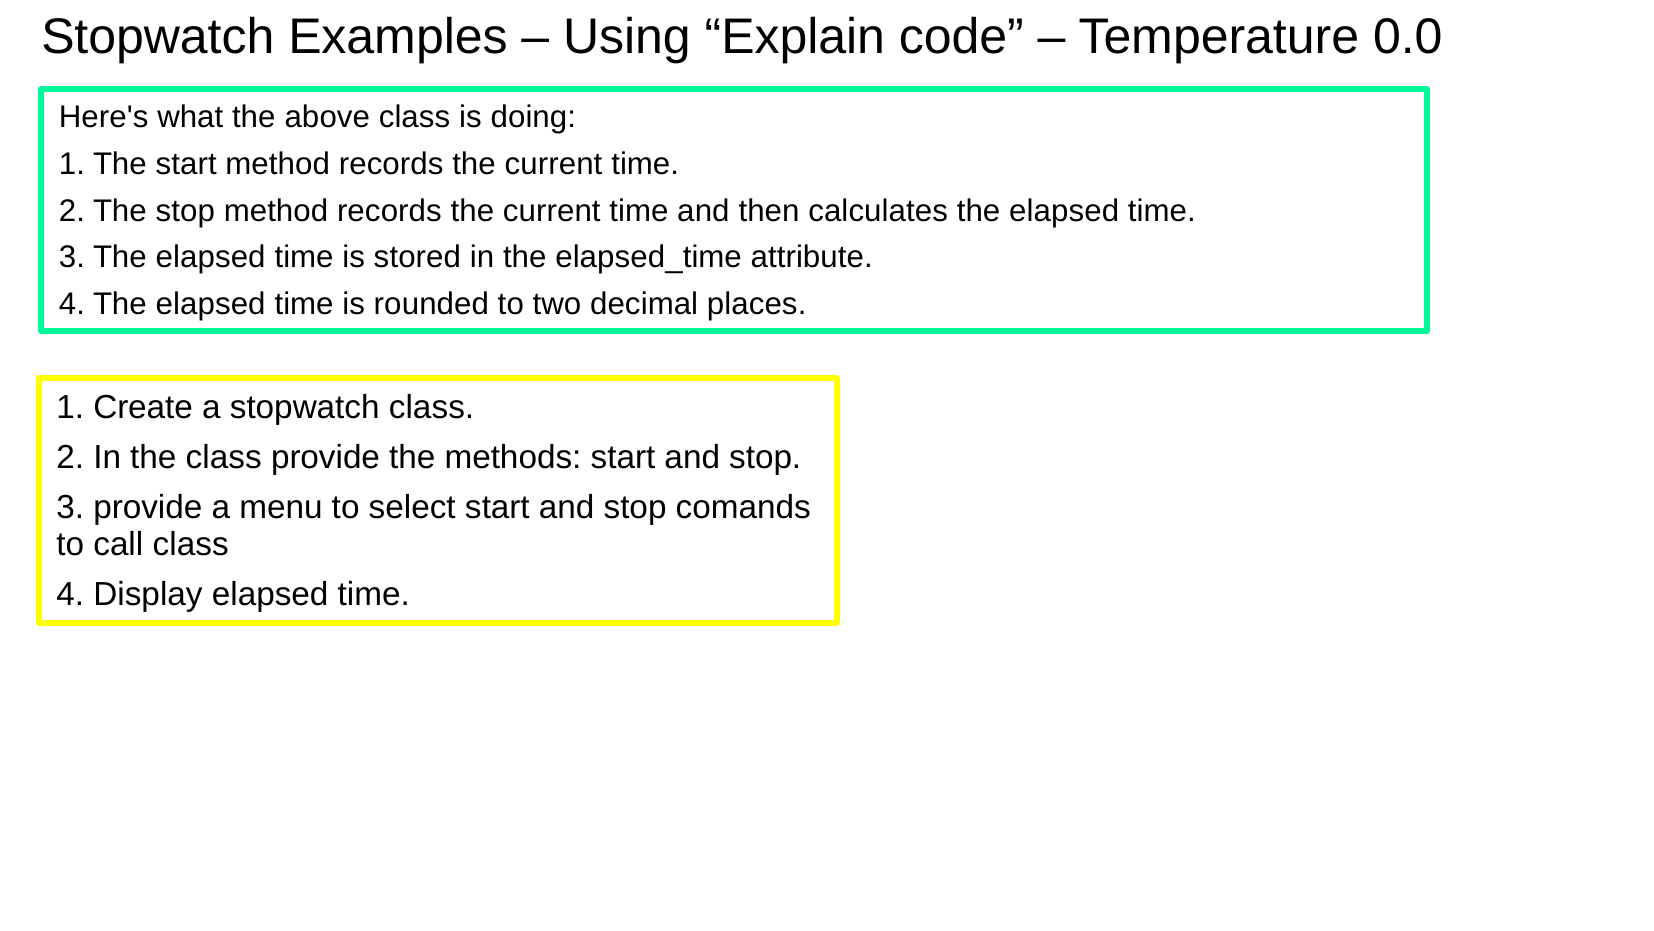

# Stopwatch Examples – Using “Explain code” – Temperature 0.0
Here's what the above class is doing:
1. The start method records the current time.
2. The stop method records the current time and then calculates the elapsed time.
3. The elapsed time is stored in the elapsed_time attribute.
4. The elapsed time is rounded to two decimal places.
1. Create a stopwatch class.
2. In the class provide the methods: start and stop.
3. provide a menu to select start and stop comands to call class
4. Display elapsed time.